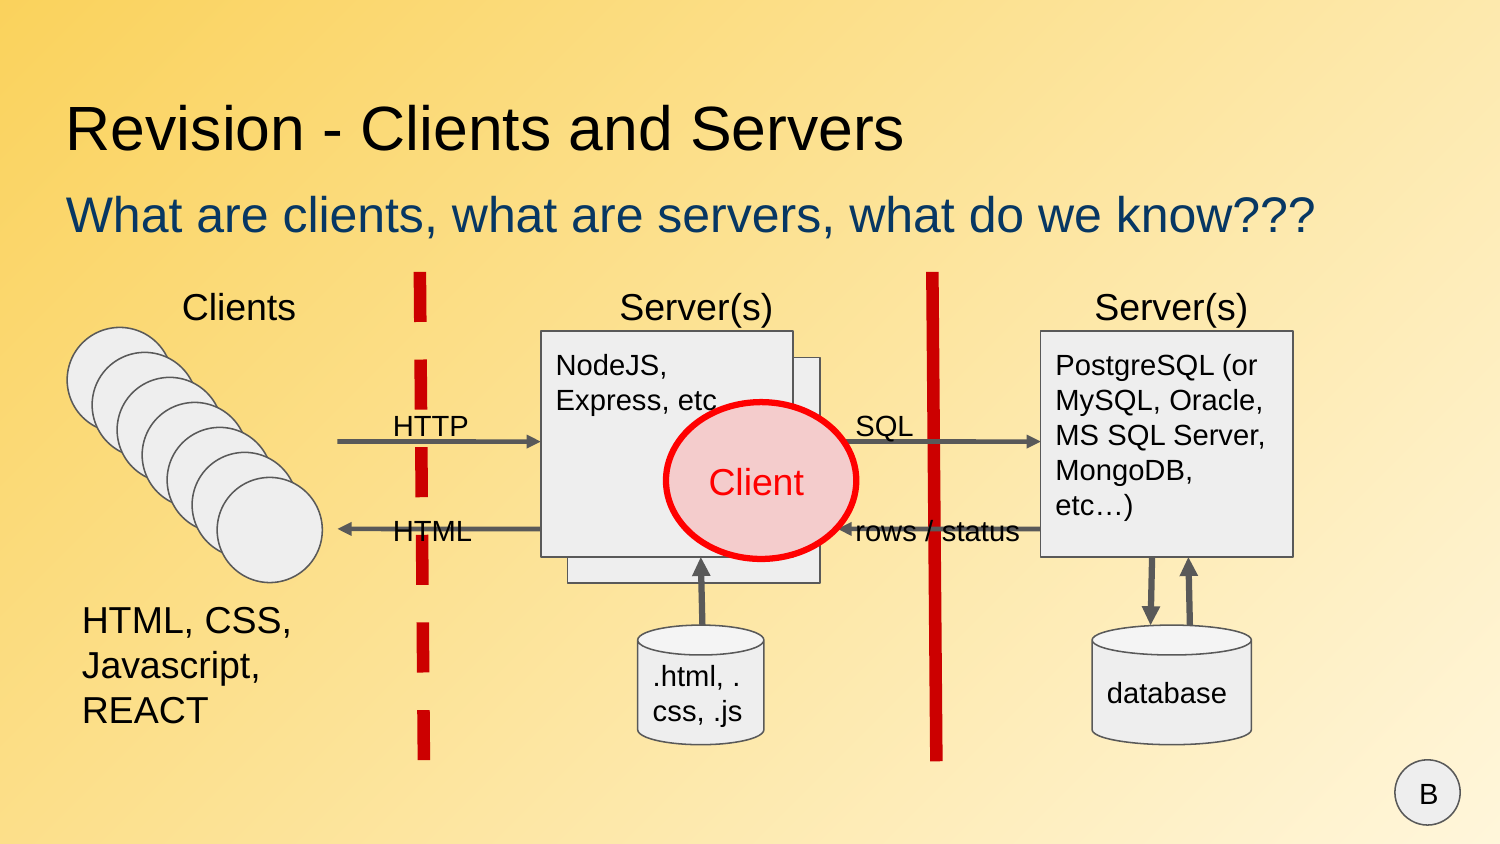

Revision - Clients and Servers
What are clients, what are servers, what do we know???
Clients
HTML, CSS, Javascript, REACT
Server(s)
NodeJS, Express, etc...
.html, .css, .js
Server(s)
PostgreSQL (or MySQL, Oracle, MS SQL Server, MongoDB, etc…)
database
HTTP
HTML
SQL
rows / status
Client
B